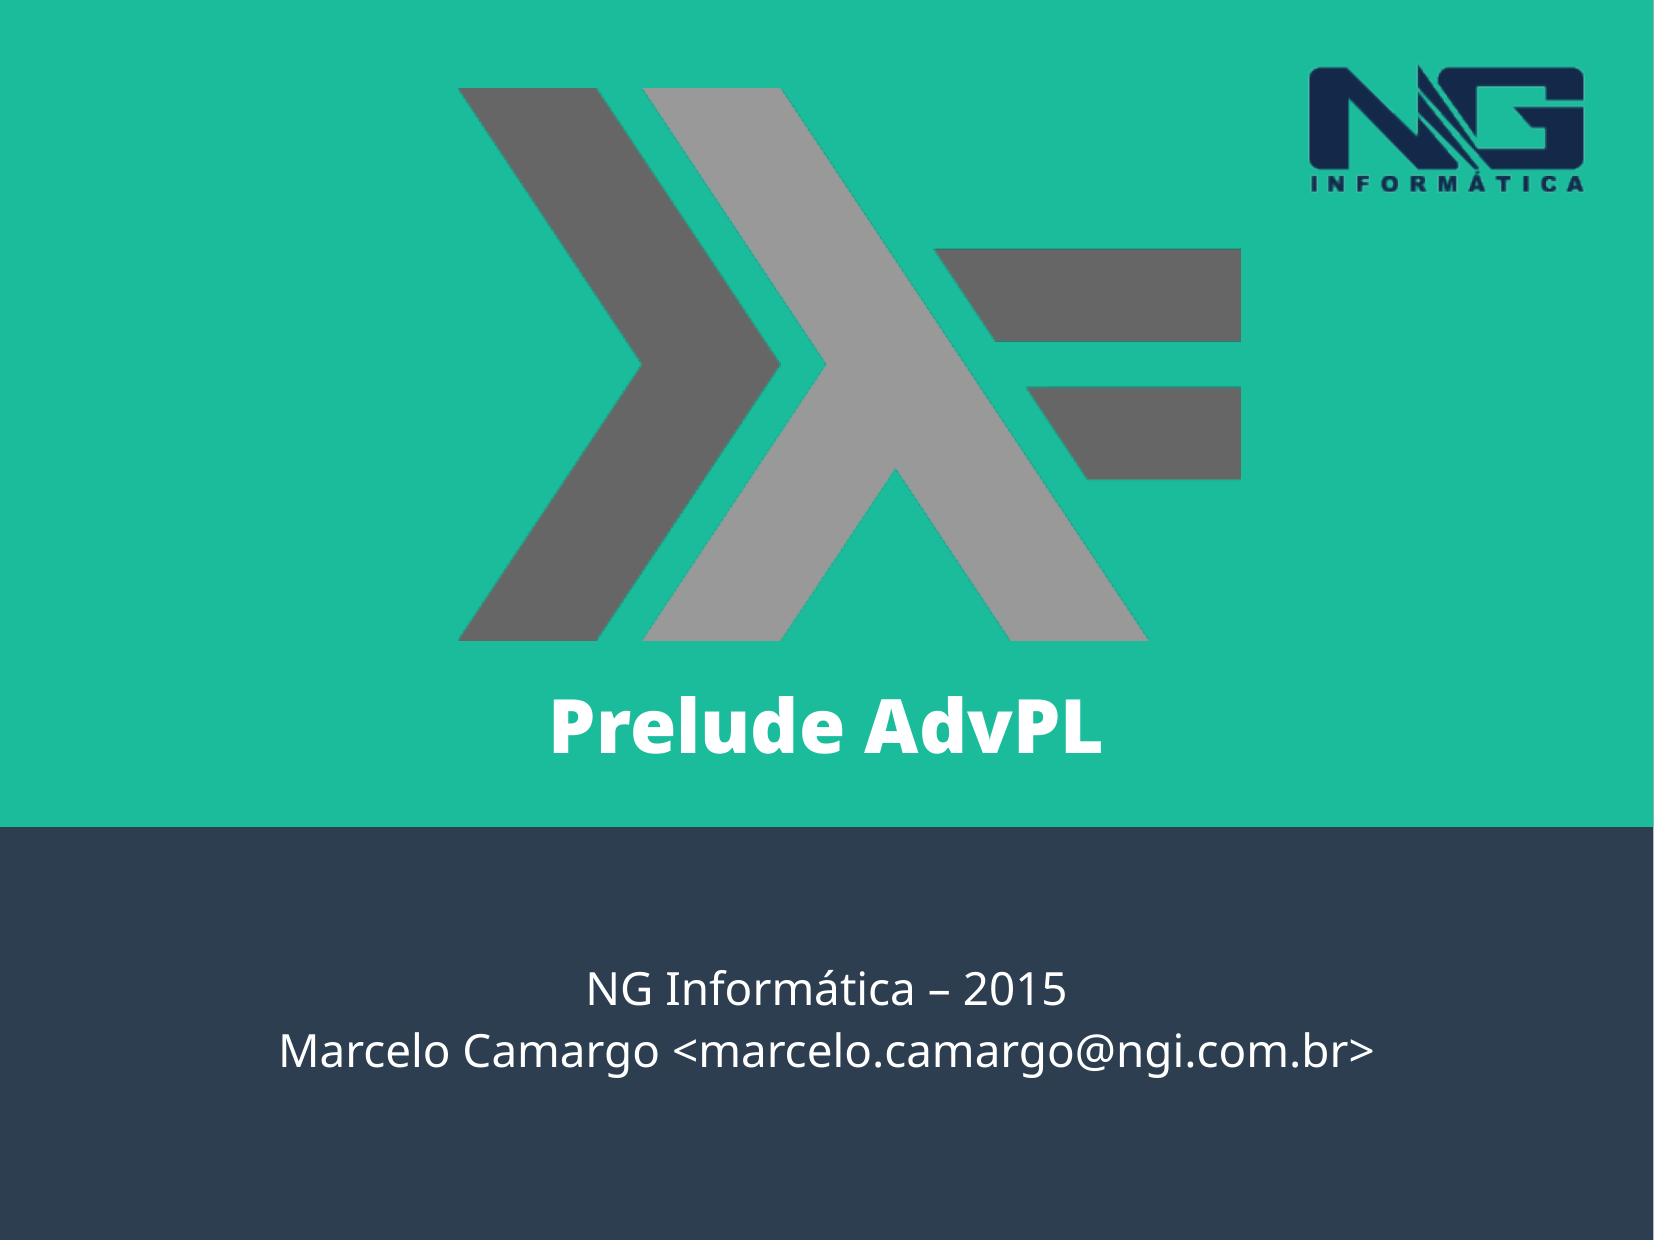

# Prelude AdvPL
NG Informática – 2015
Marcelo Camargo <marcelo.camargo@ngi.com.br>